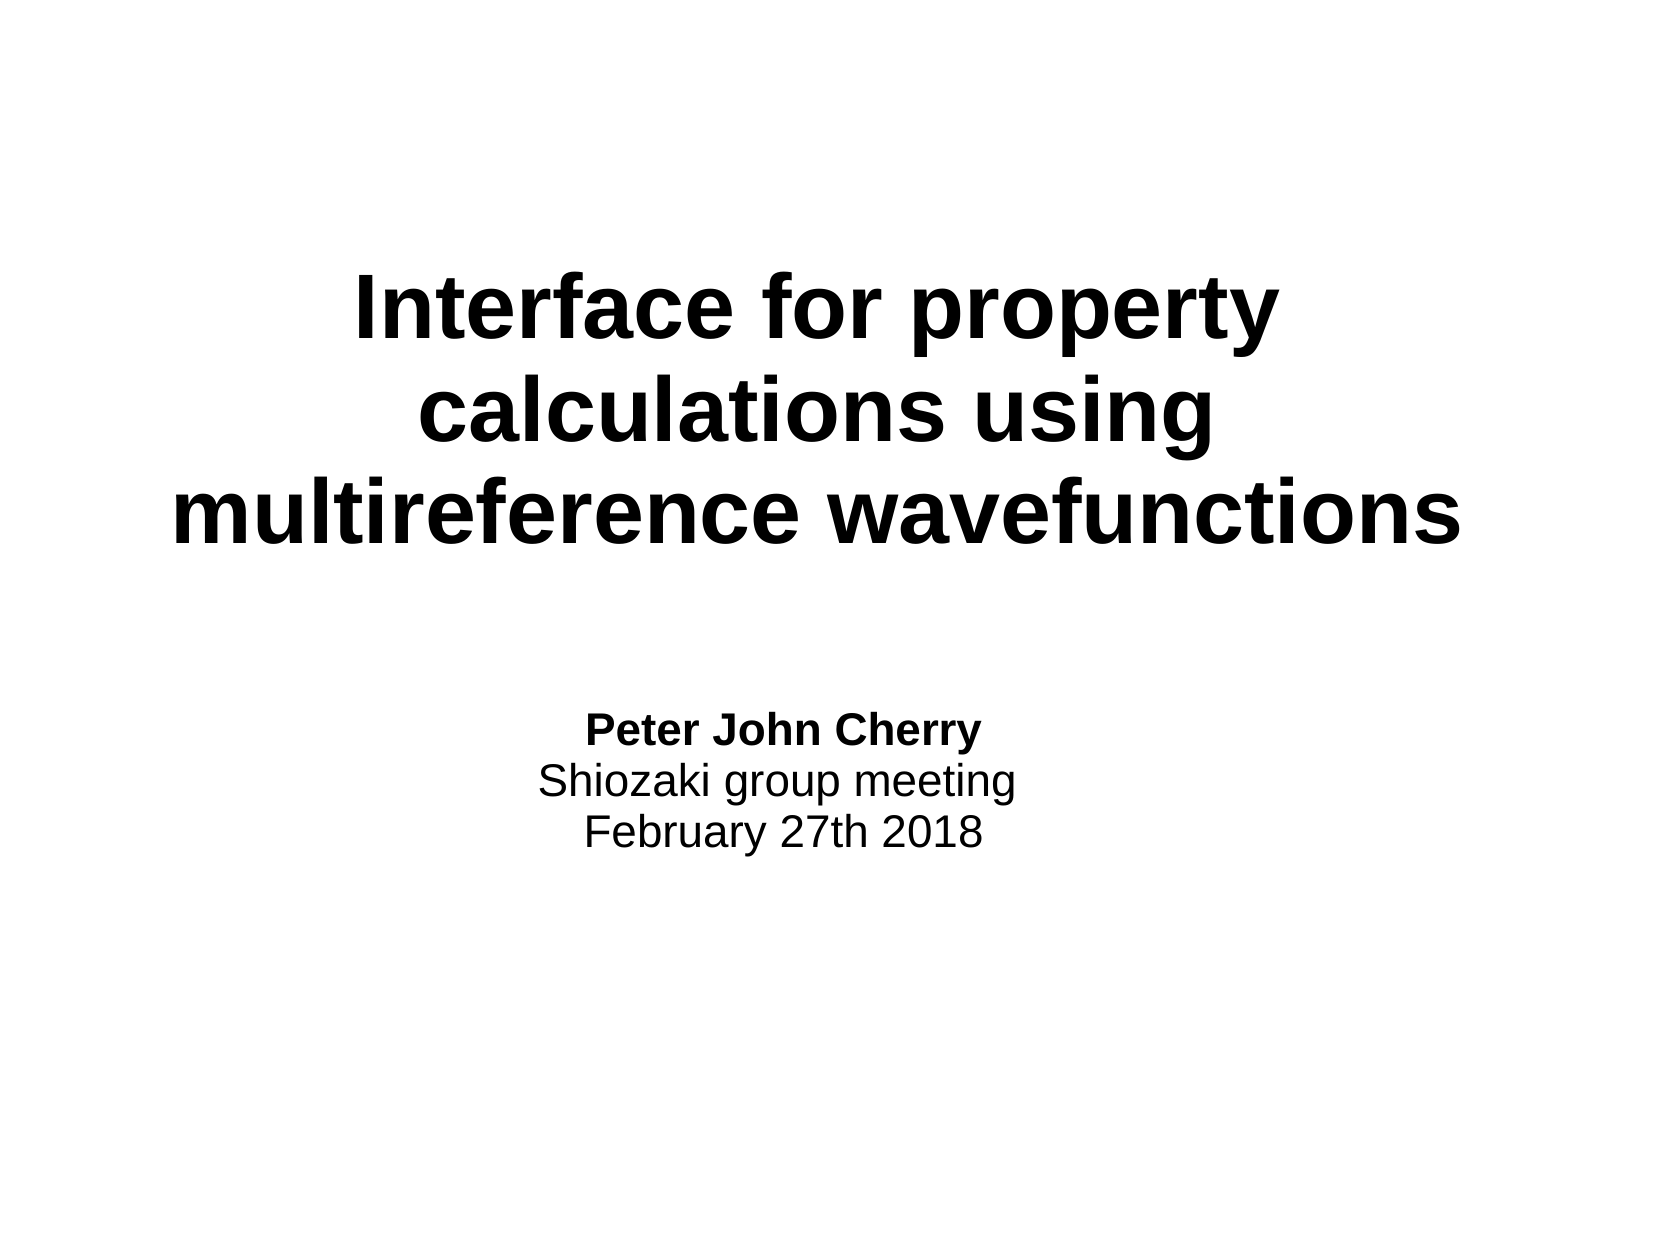

# Interface for property calculations using multireference wavefunctions
Peter John Cherry
Shiozaki group meeting
February 27th 2018